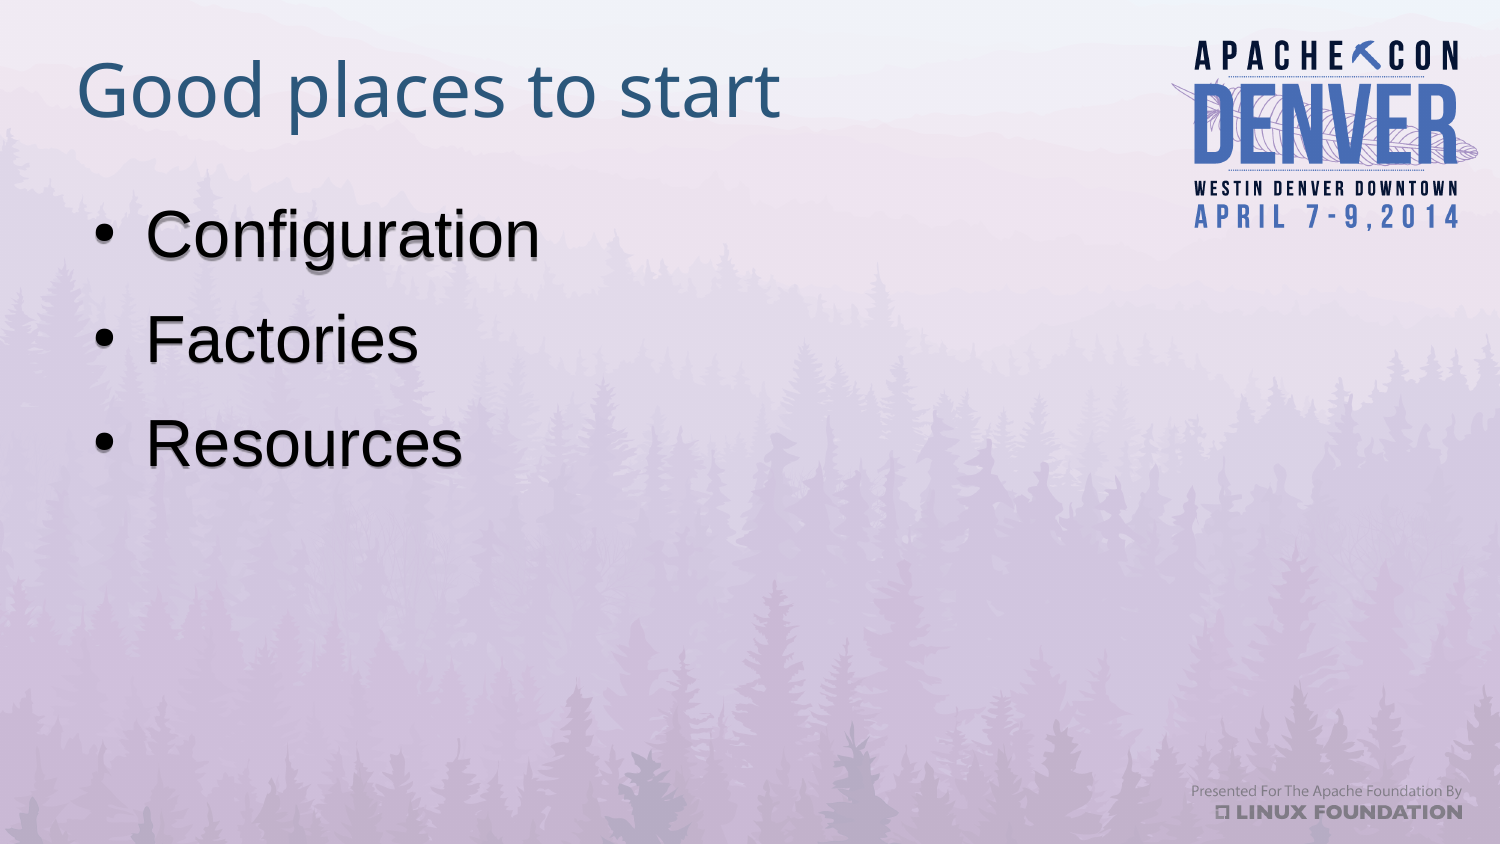

Good places to start
# Configuration
Factories
Resources